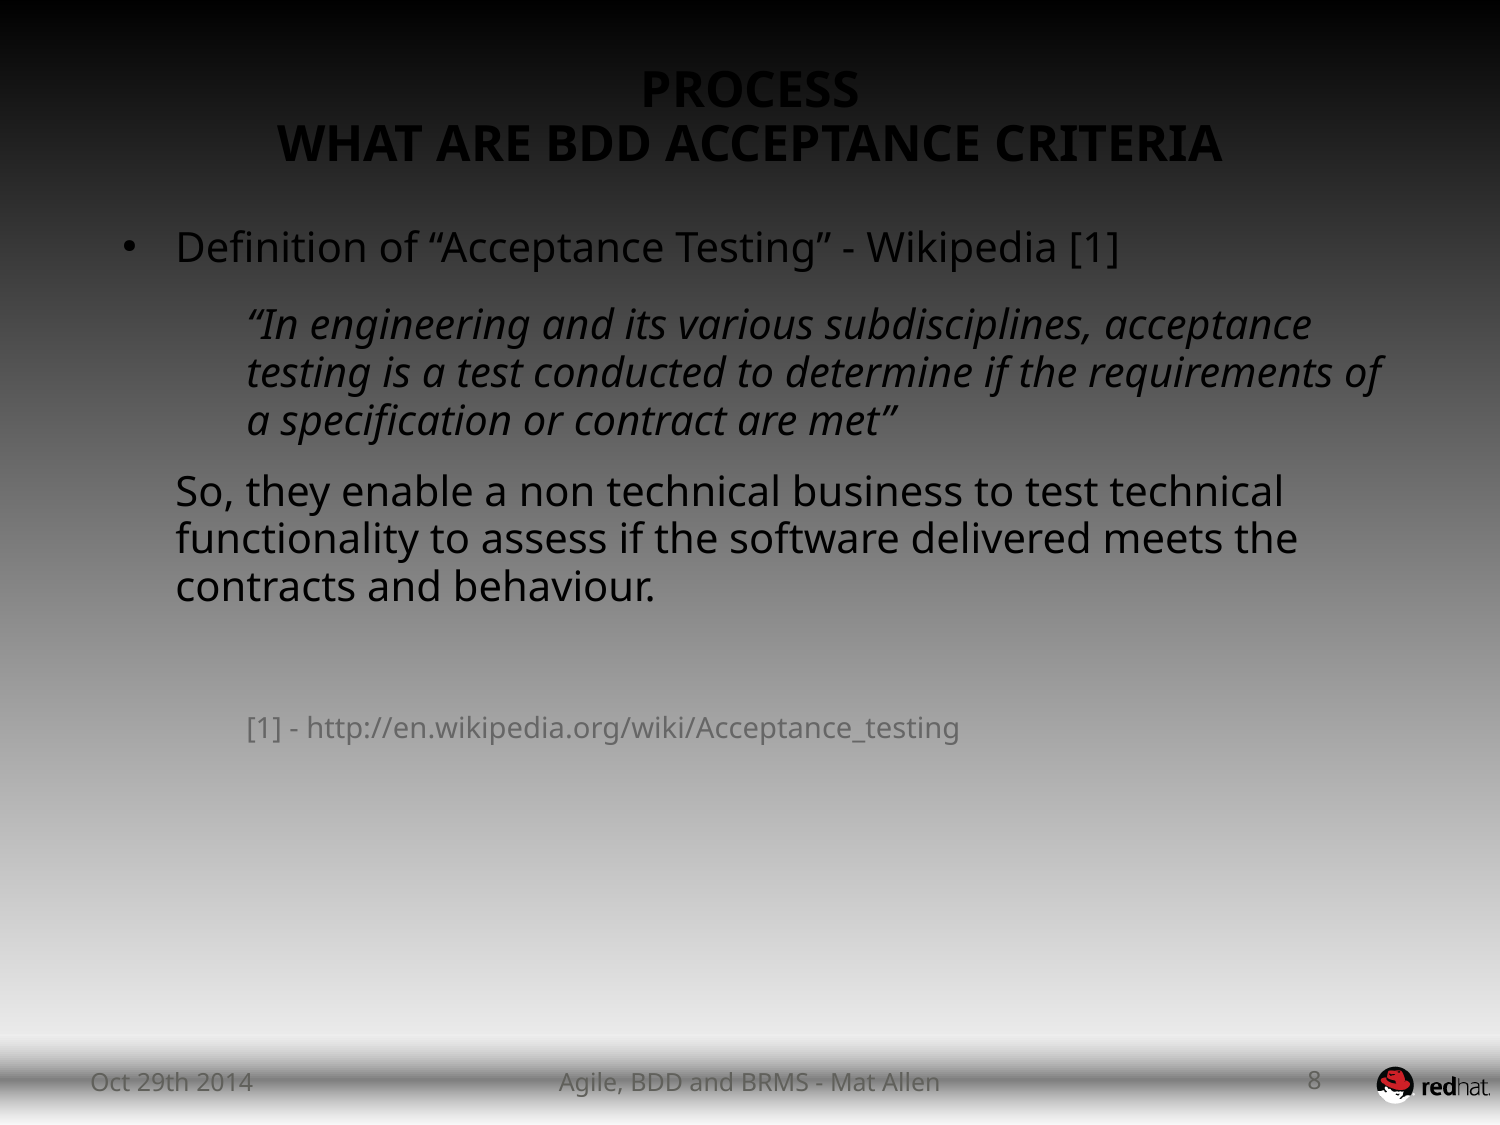

# Process What are BDD Acceptance Criteria
Definition of “Acceptance Testing” - Wikipedia [1]
“In engineering and its various subdisciplines, acceptance testing is a test conducted to determine if the requirements of a specification or contract are met”
So, they enable a non technical business to test technical functionality to assess if the software delivered meets the contracts and behaviour.
[1] - http://en.wikipedia.org/wiki/Acceptance_testing
Oct 29th 2014
Agile, BDD and BRMS - Mat Allen